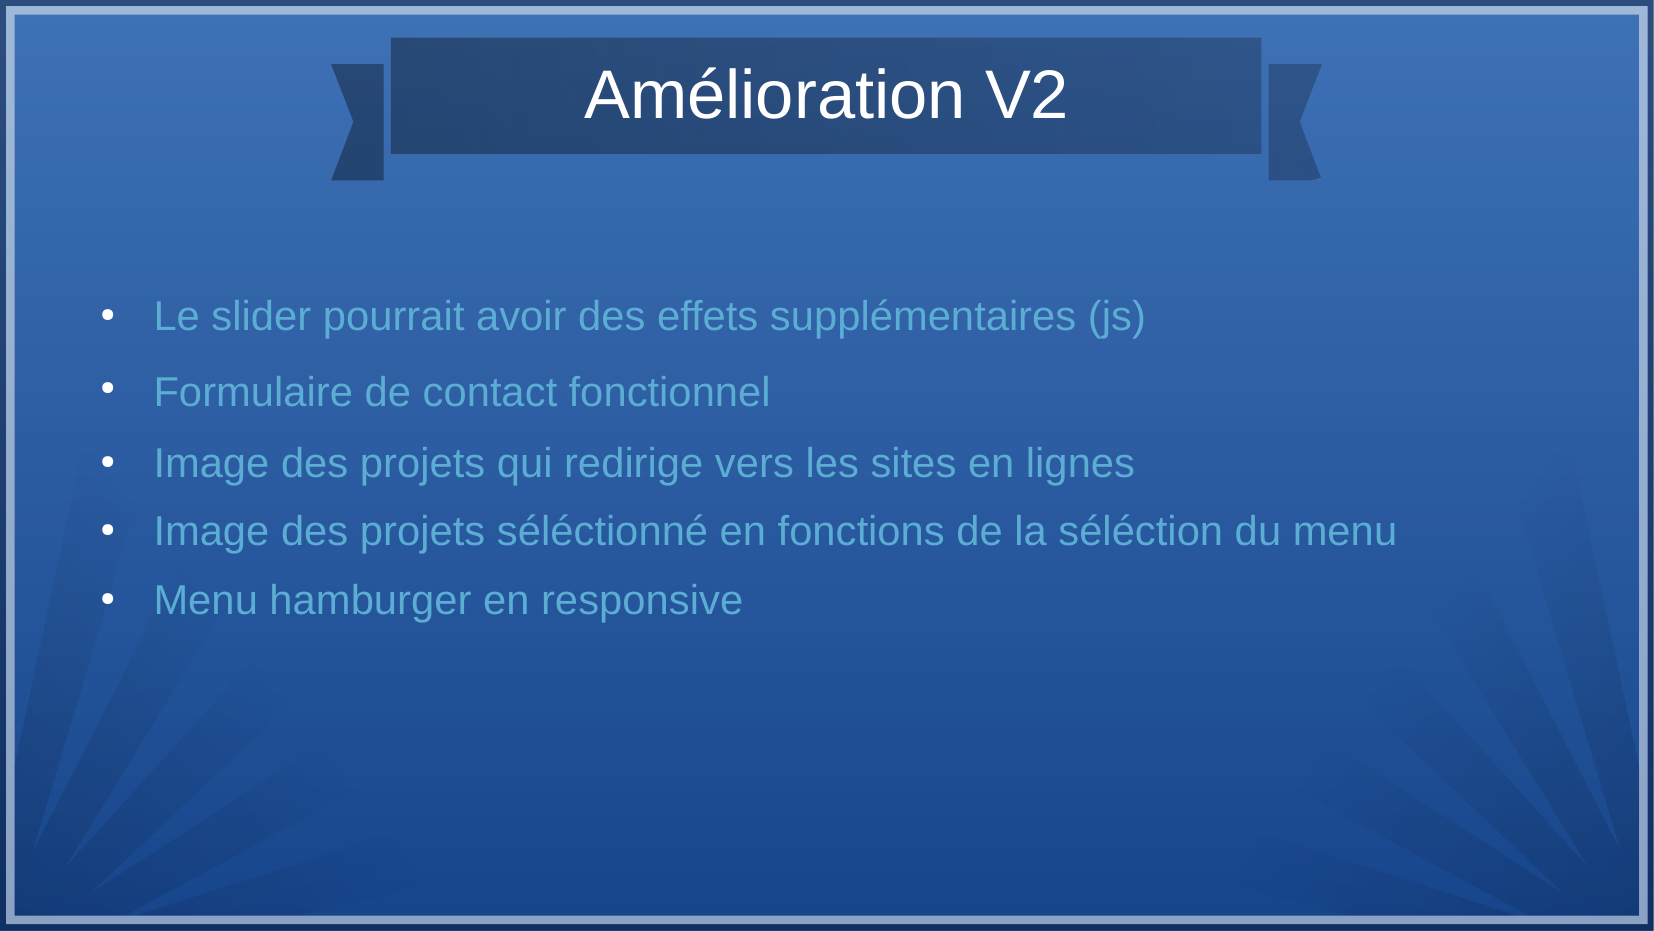

# Amélioration V2
Le slider pourrait avoir des effets supplémentaires (js)
Formulaire de contact fonctionnel
Image des projets qui redirige vers les sites en lignes
Image des projets séléctionné en fonctions de la séléction du menu
Menu hamburger en responsive